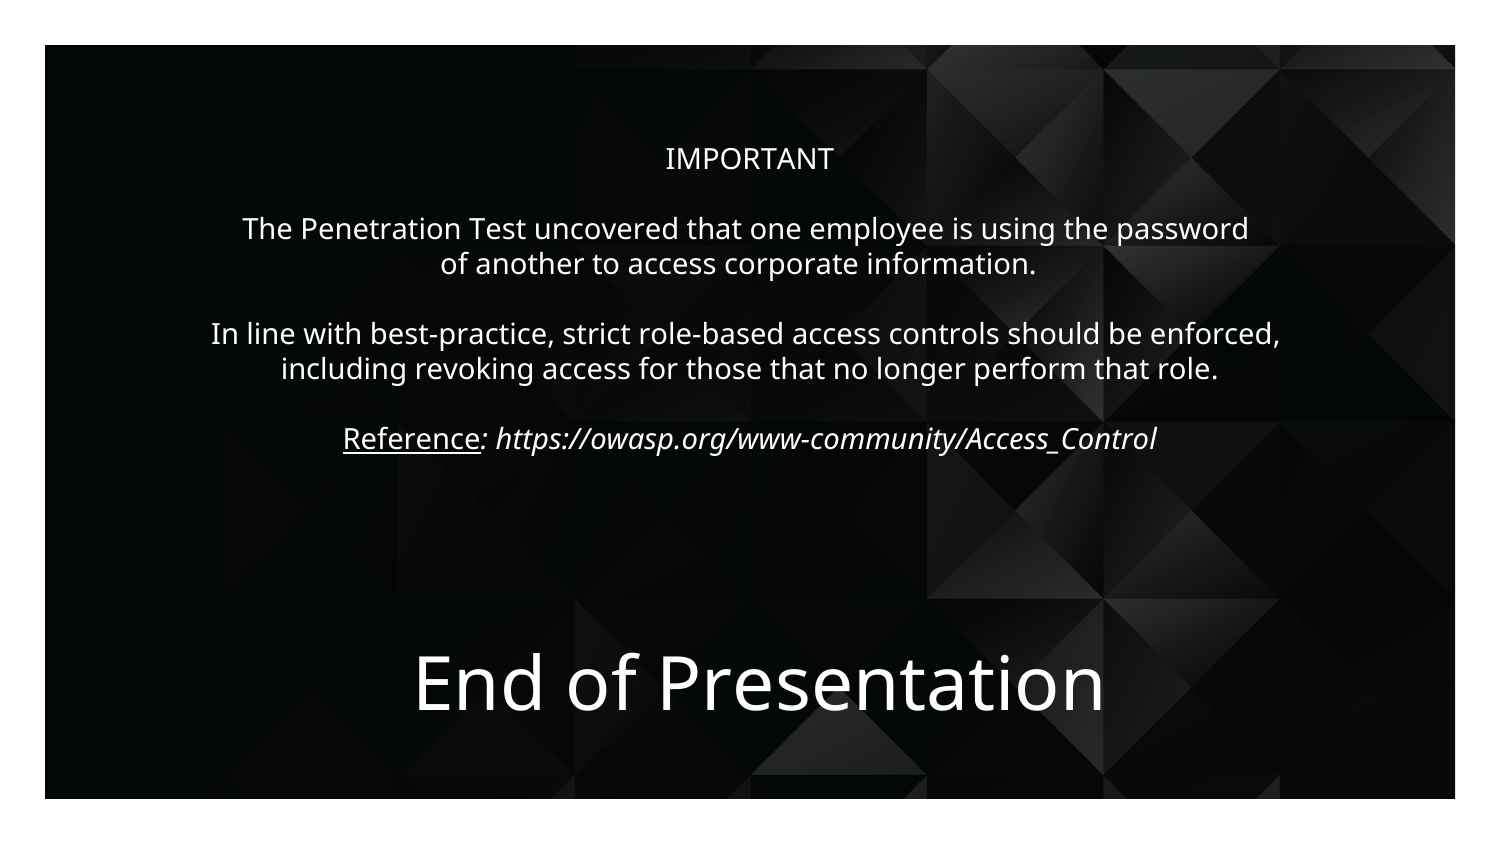

# IMPORTANT
The Penetration Test uncovered that one employee is using the password
of another to access corporate information.
In line with best-practice, strict role-based access controls should be enforced,
including revoking access for those that no longer perform that role.
Reference: https://owasp.org/www-community/Access_Control
 End of Presentation